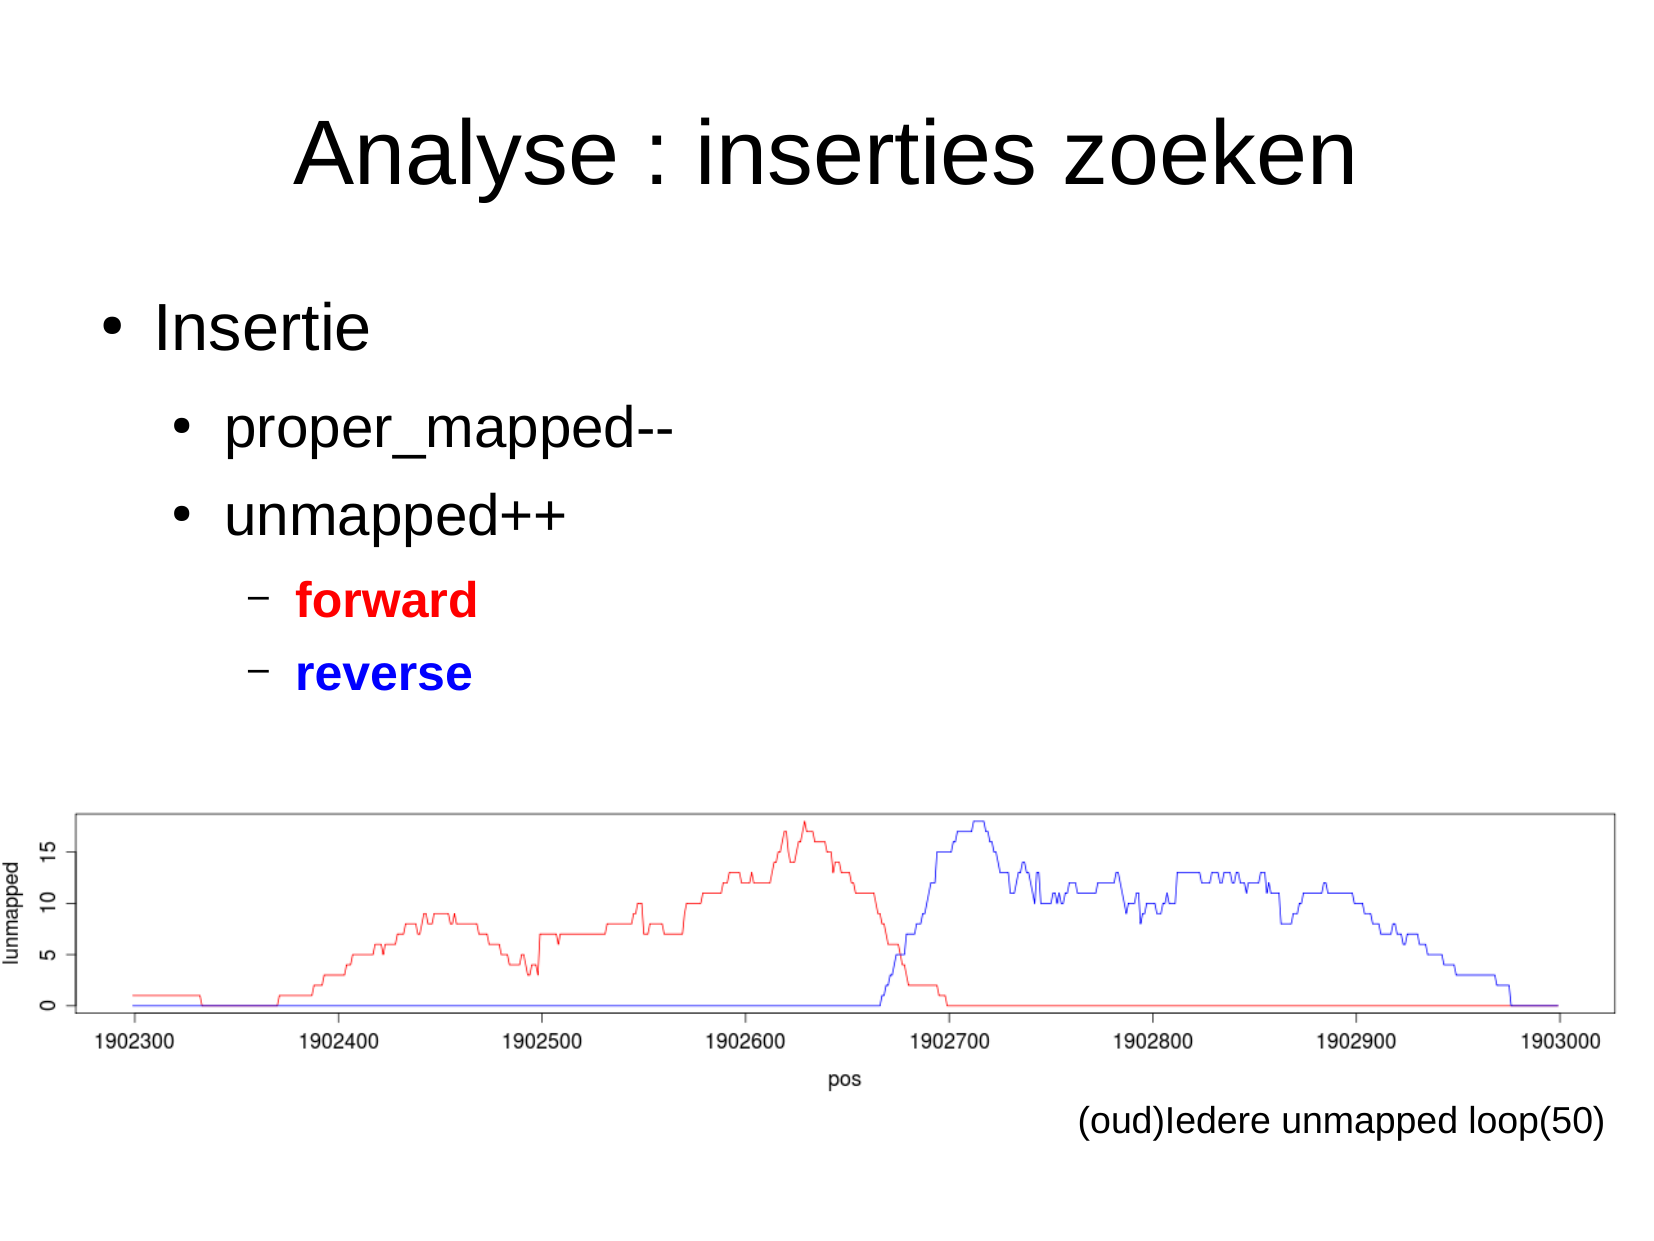

# Analyse : inserties zoeken
Insertie
proper_mapped--
unmapped++
forward
reverse
(oud)Iedere unmapped loop(50)